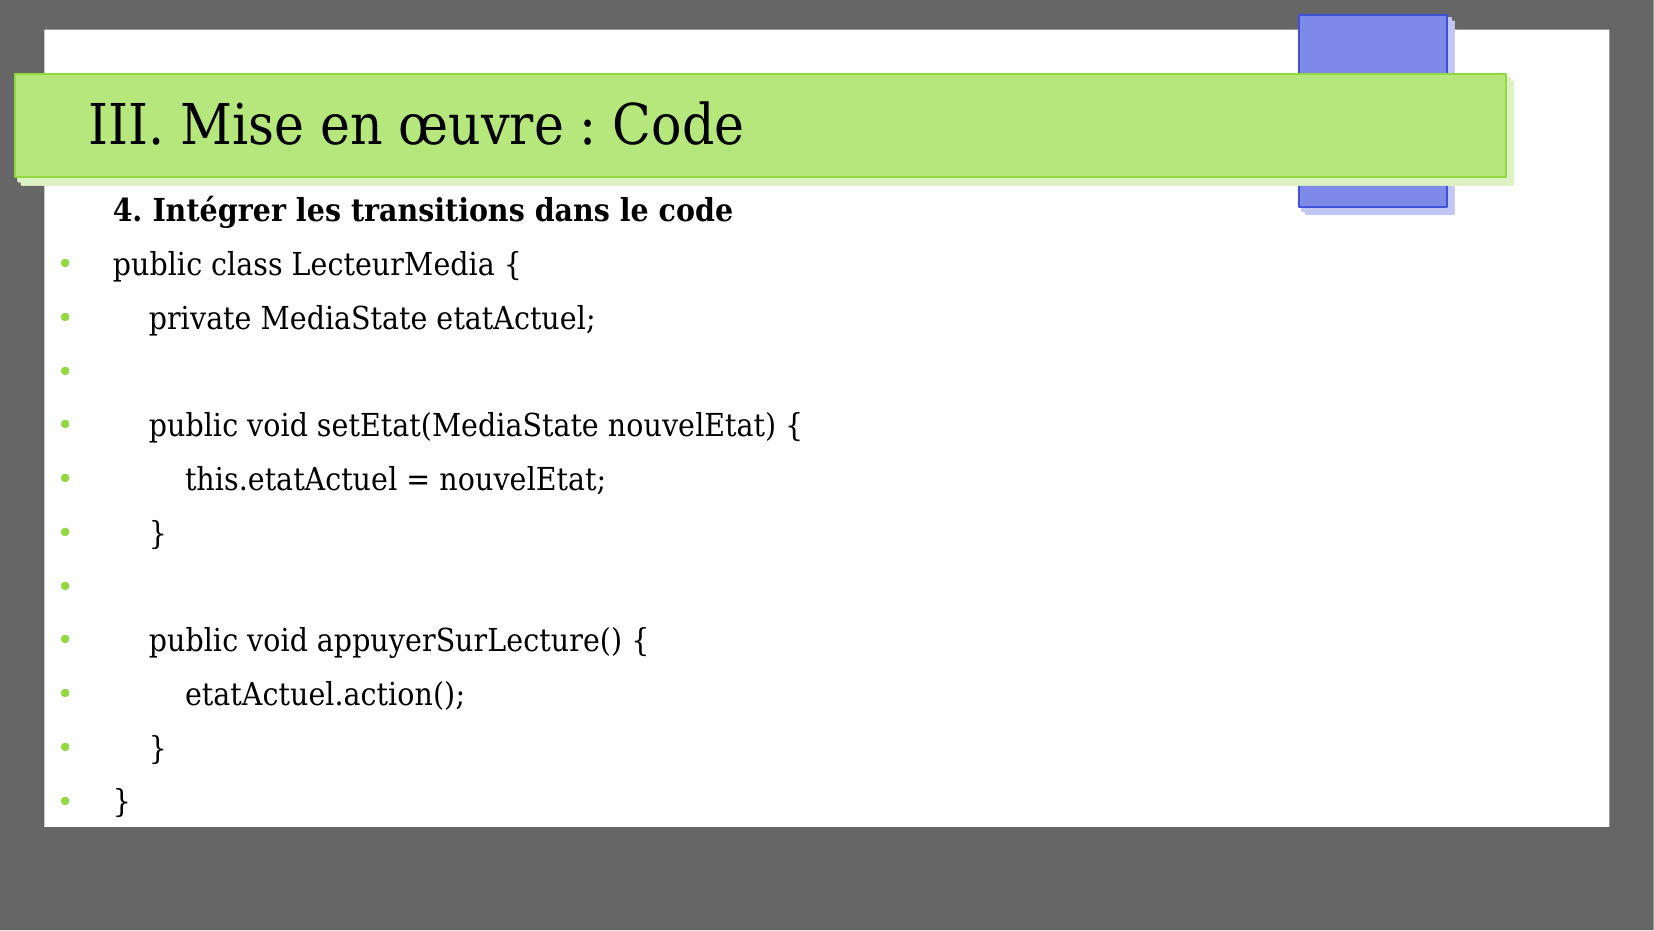

# III. Mise en œuvre : Code
4. Intégrer les transitions dans le code
public class LecteurMedia {
 private MediaState etatActuel;
 public void setEtat(MediaState nouvelEtat) {
 this.etatActuel = nouvelEtat;
 }
 public void appuyerSurLecture() {
 etatActuel.action();
 }
}